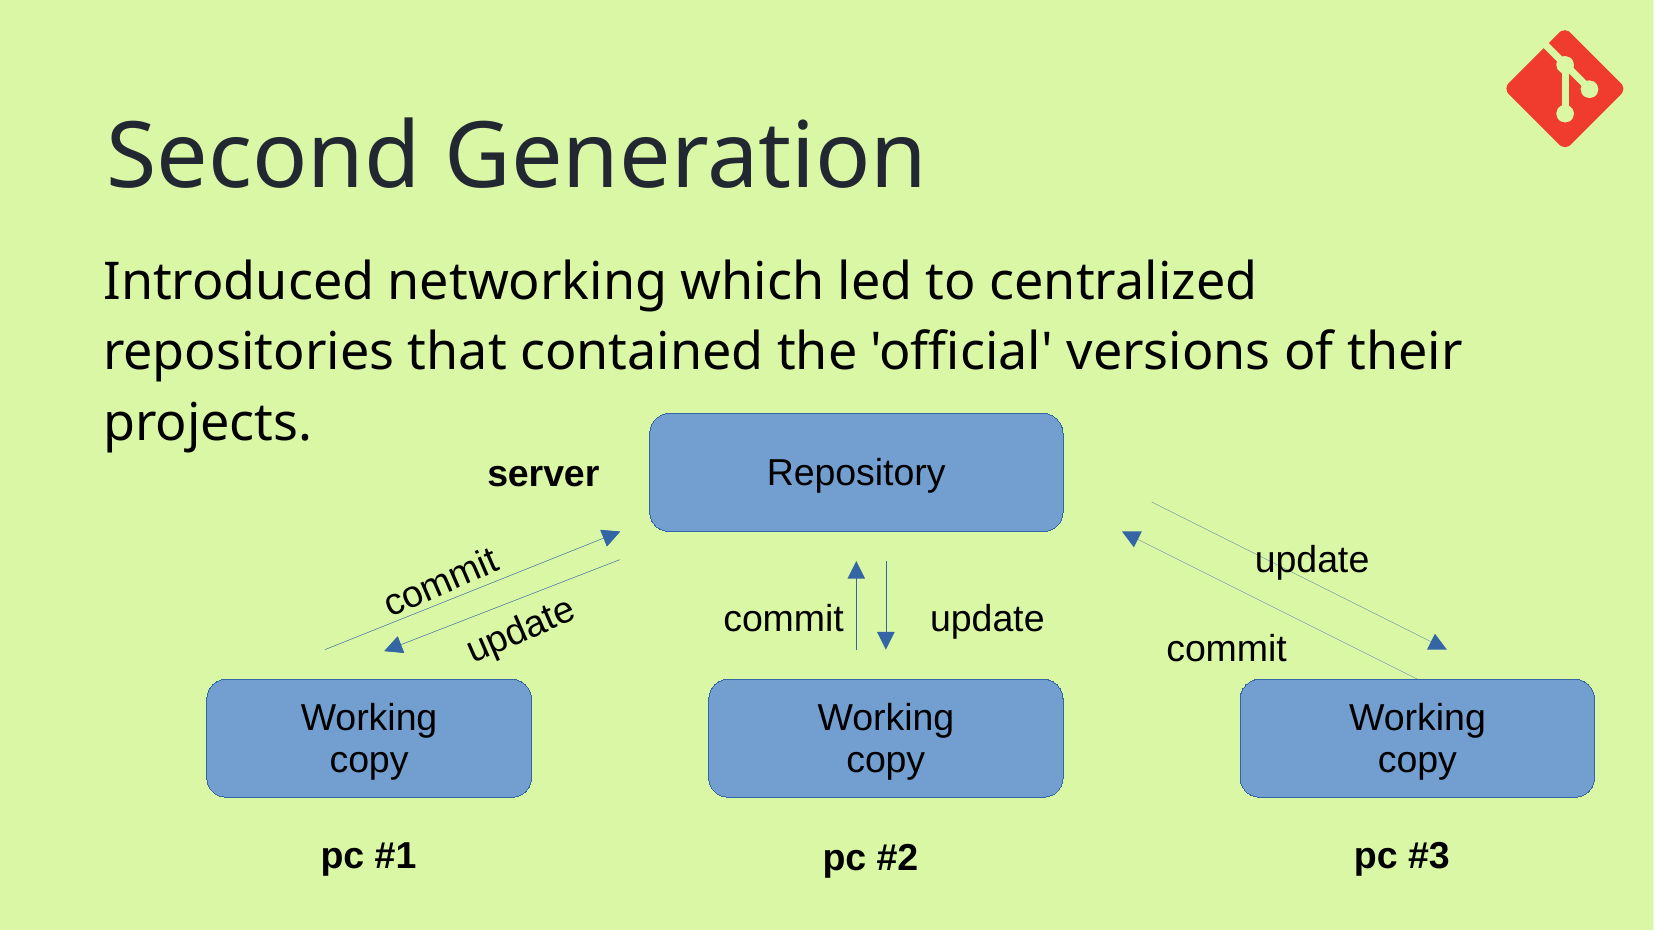

# Second Generation
Introduced networking which led to centralized repositories that contained the 'official' versions of their projects.
Repository
server
update
commit
commit
update
update
commit
Working
copy
Working
copy
Working
copy
 pc #1
 pc #3
 pc #2